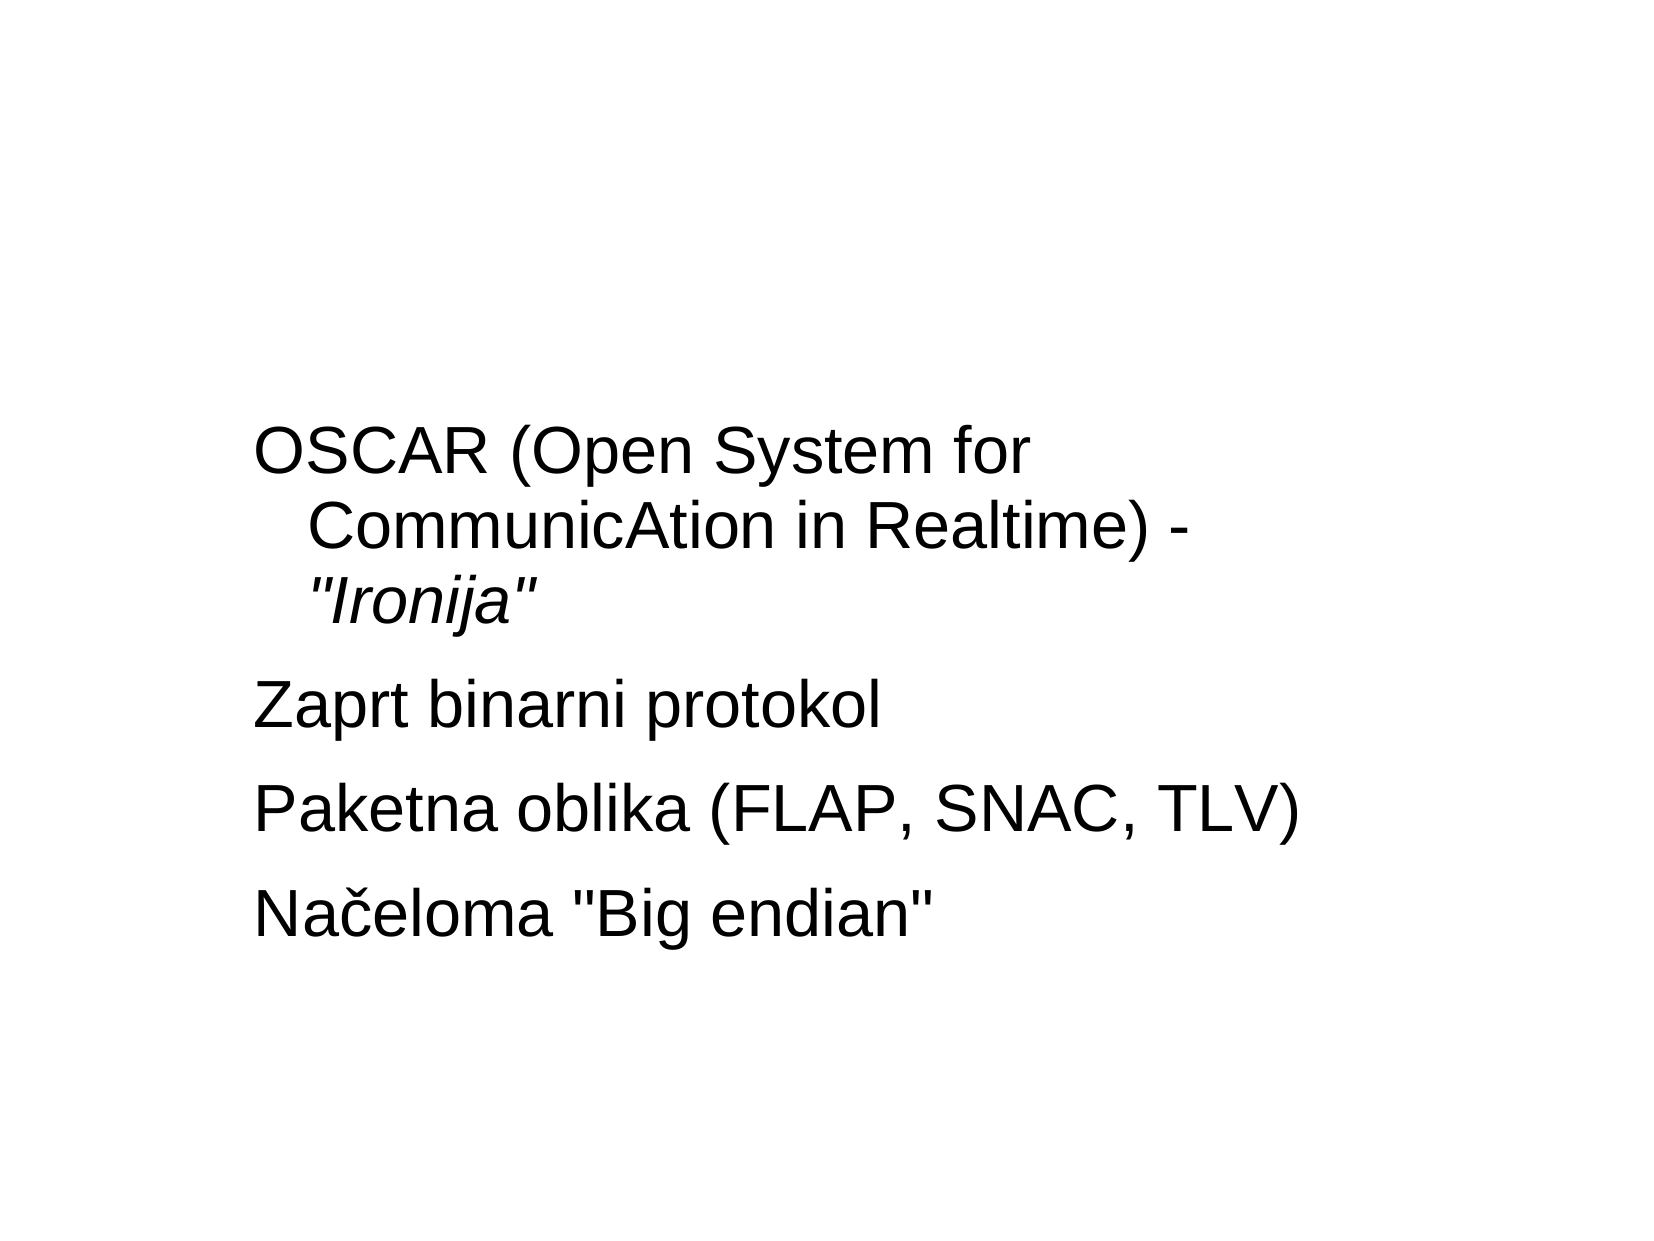

# OSCAR (Open System for CommunicAtion in Realtime) - "Ironija"
Zaprt binarni protokol
Paketna oblika (FLAP, SNAC, TLV)
Načeloma "Big endian"